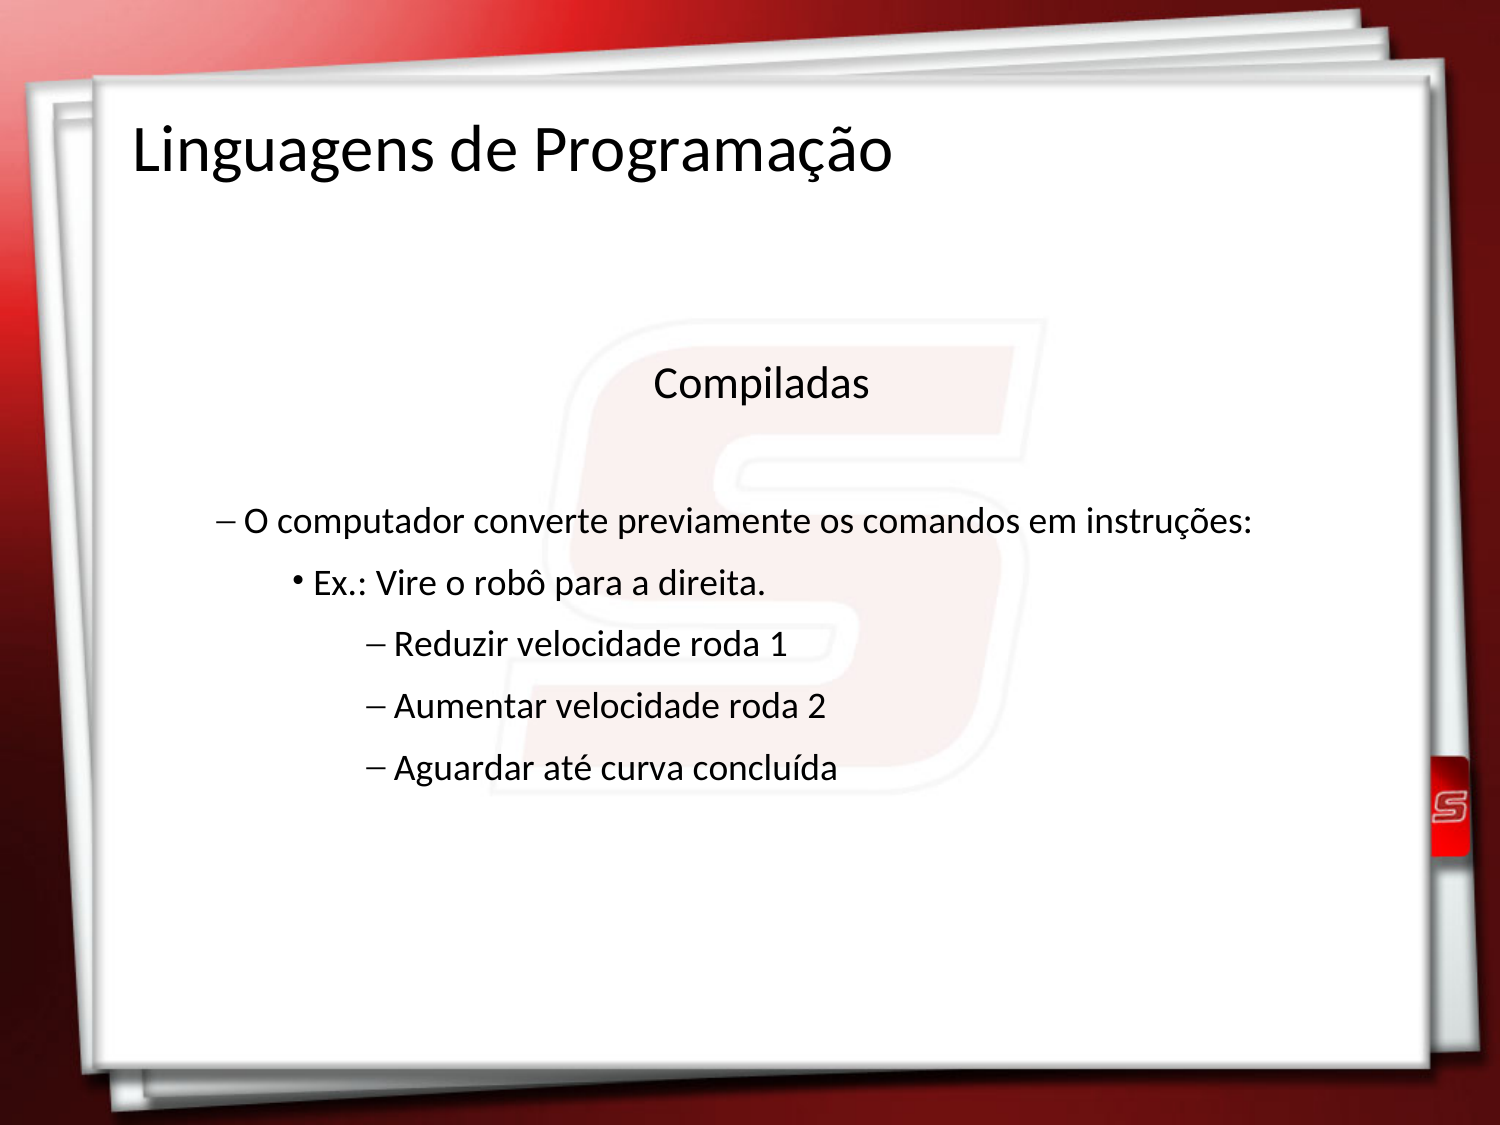

# Linguagens de Programação
Compiladas
 O computador converte previamente os comandos em instruções:
 Ex.: Vire o robô para a direita.
 Reduzir velocidade roda 1
 Aumentar velocidade roda 2
 Aguardar até curva concluída